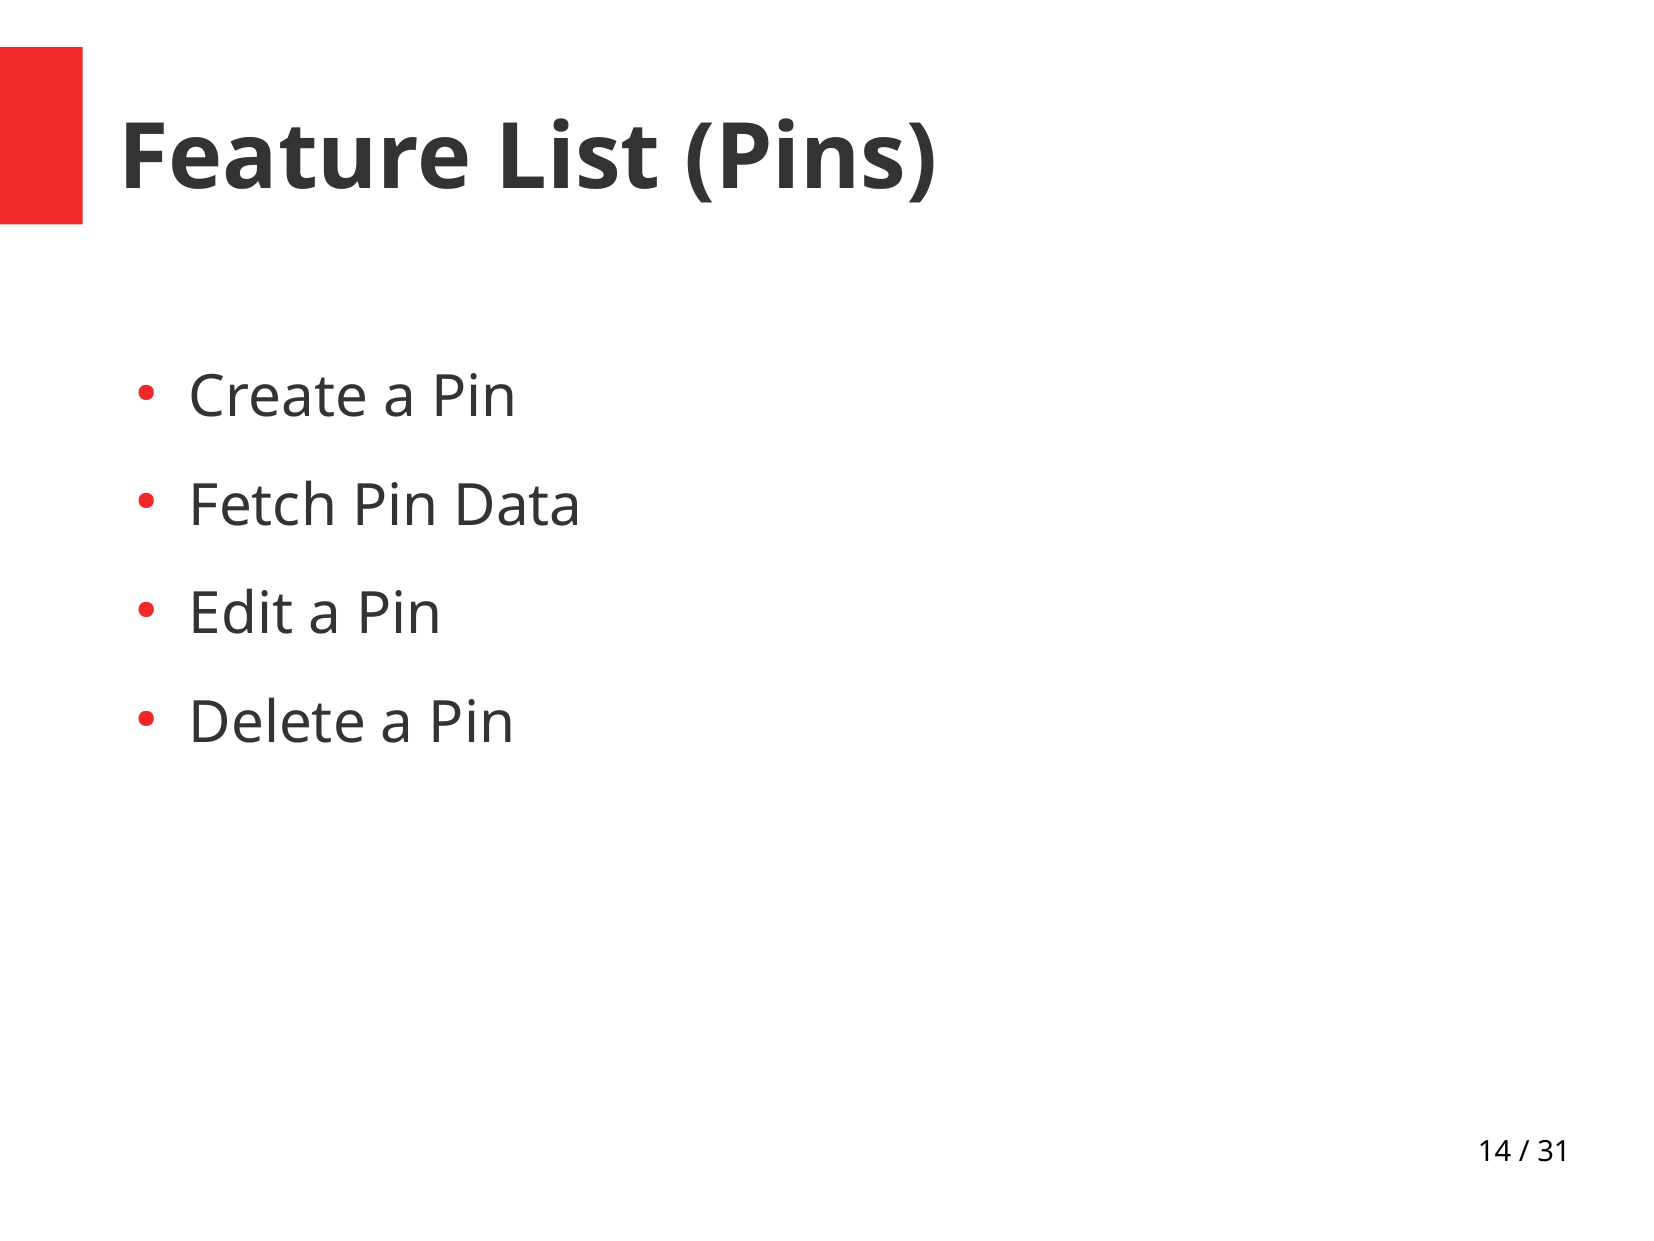

# Feature List (Pins)
Create a Pin
Fetch Pin Data
Edit a Pin
Delete a Pin
14